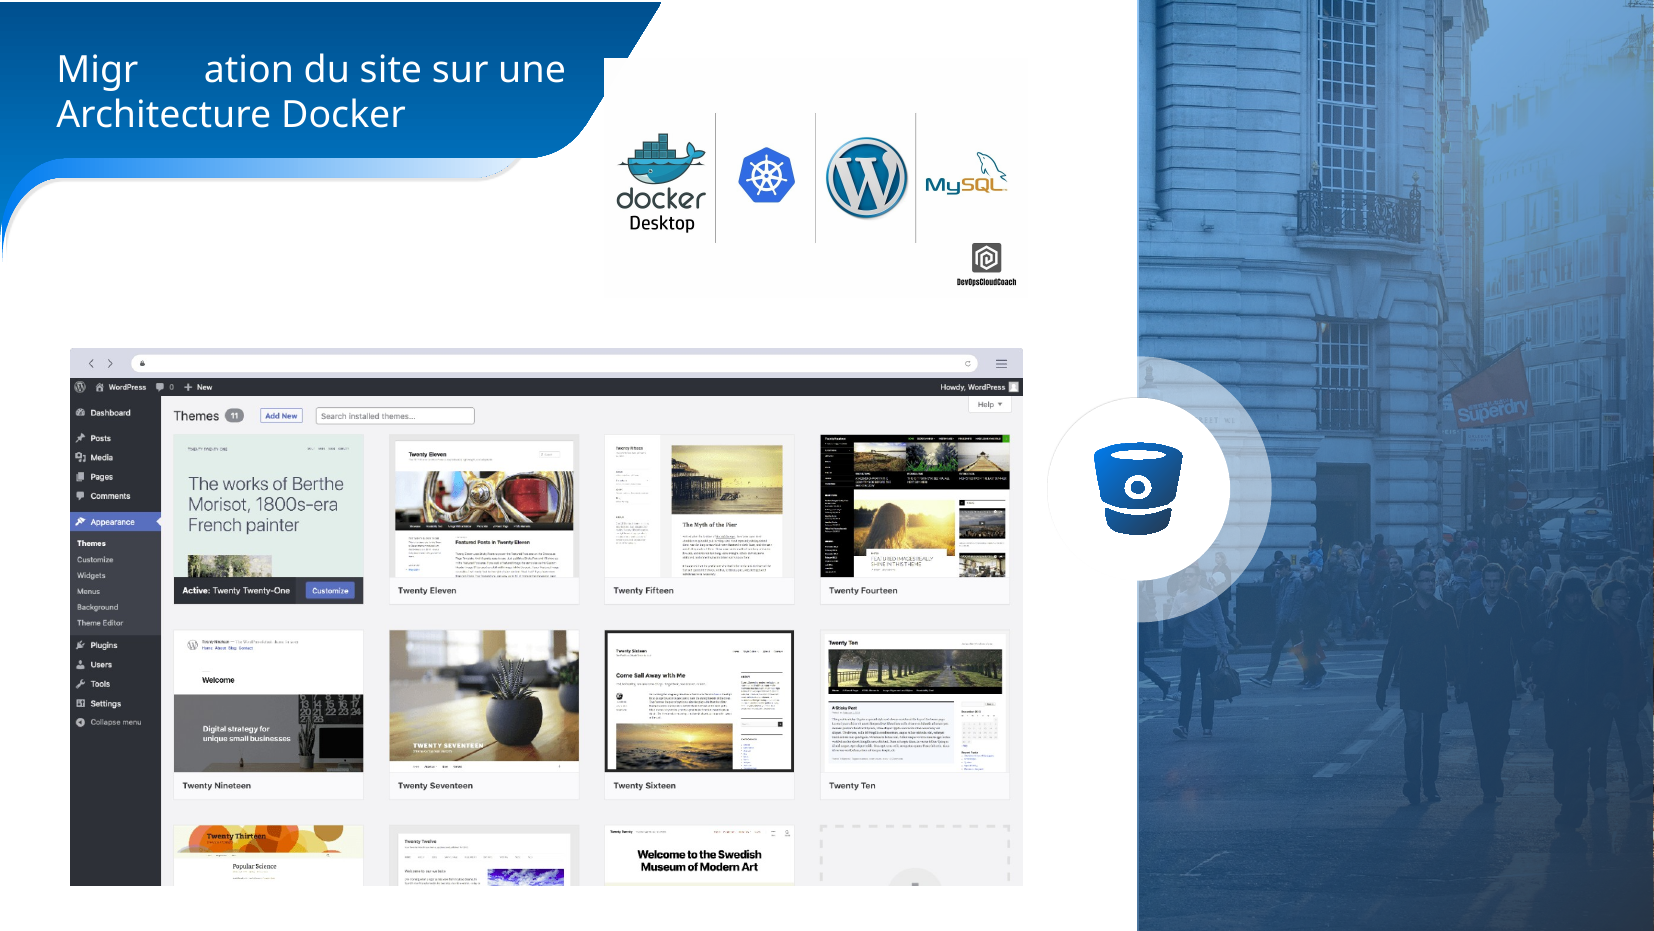

Migr	ation du site sur une
Architecture Docker